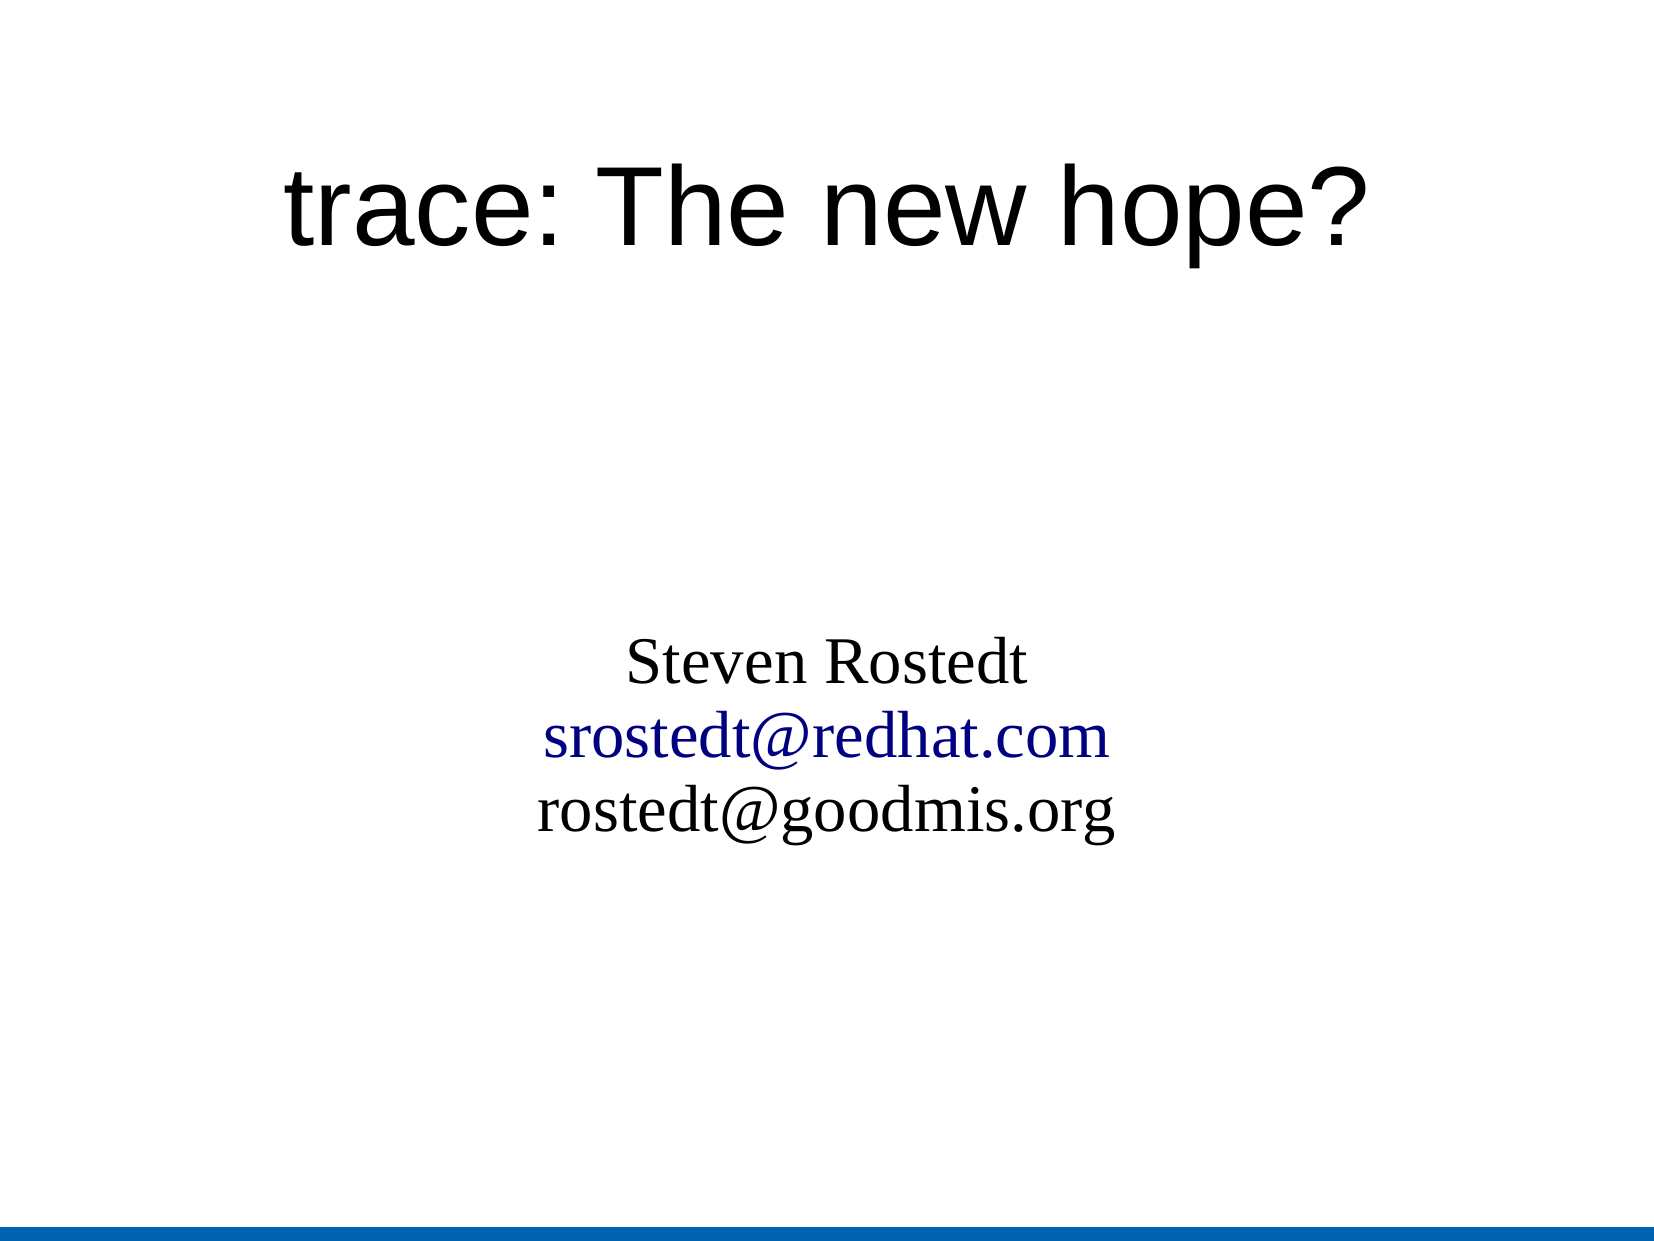

# trace: The new hope?
Steven Rostedt
srostedt@redhat.com
rostedt@goodmis.org